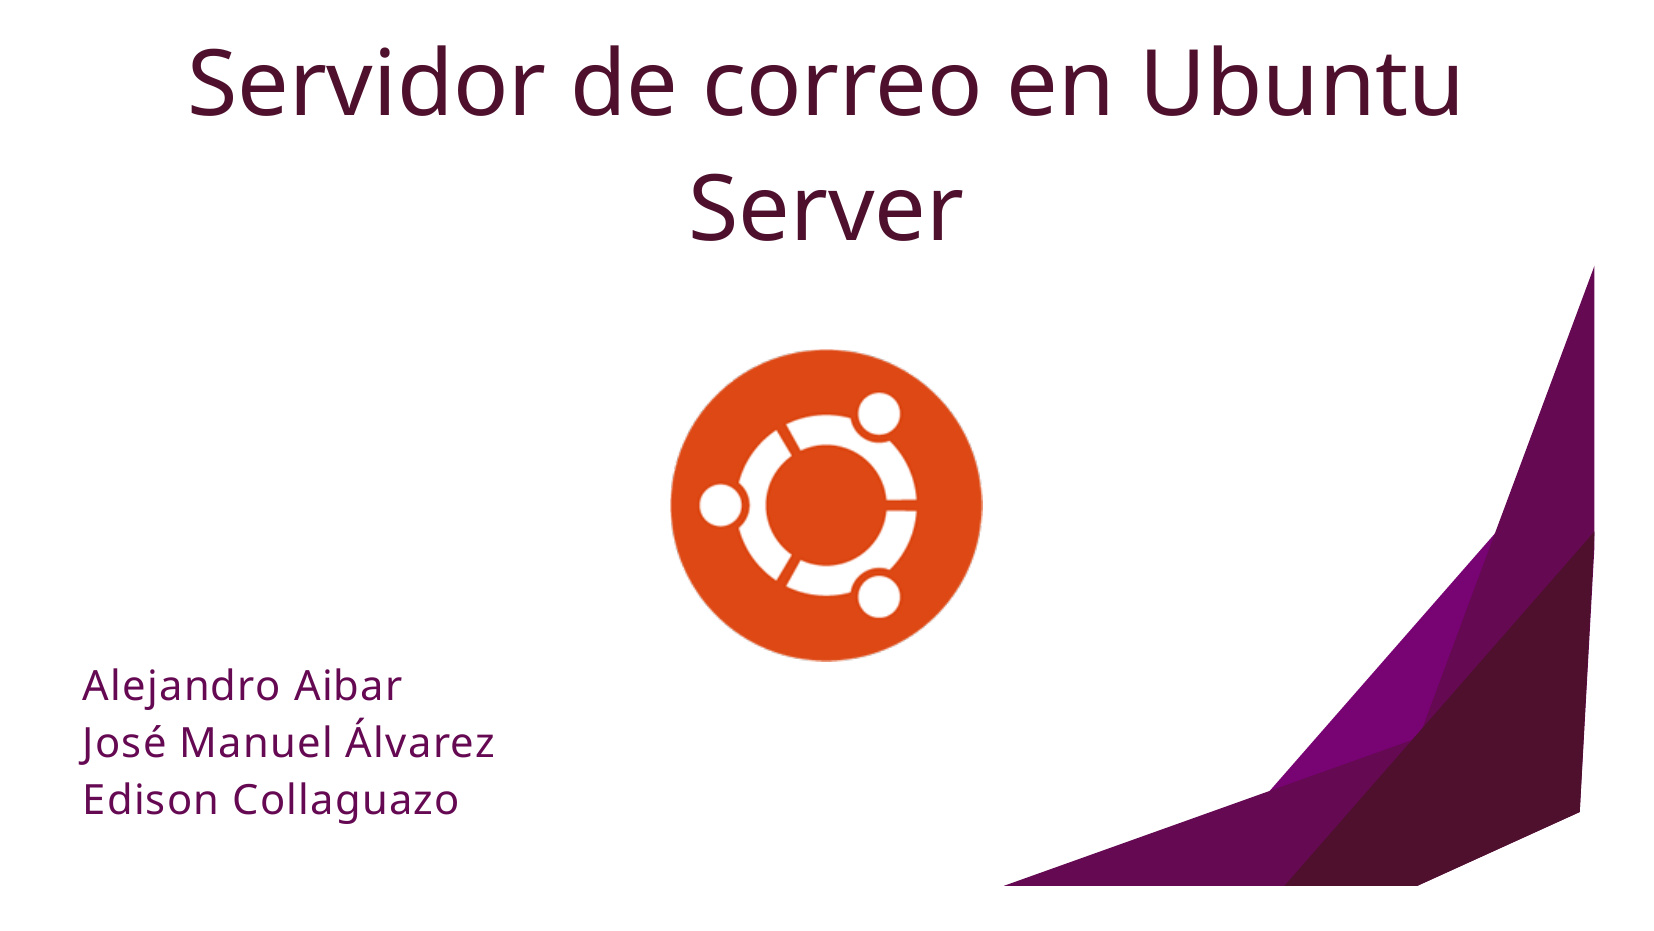

# Servidor de correo en Ubuntu Server
Alejandro Aibar
José Manuel Álvarez
Edison Collaguazo